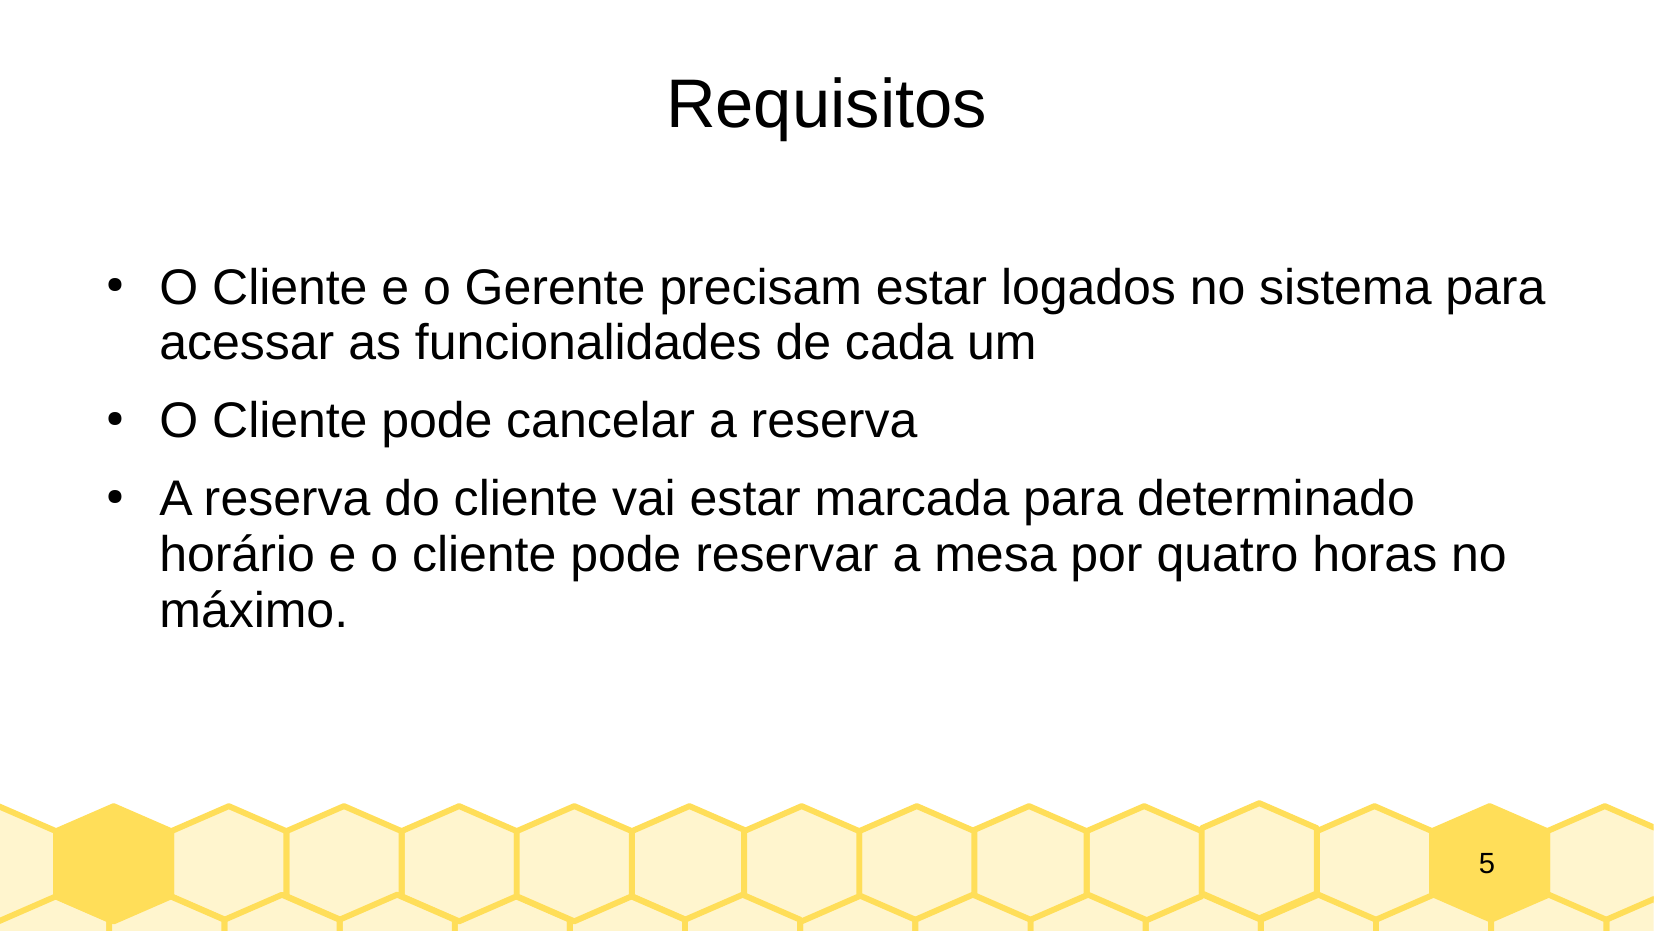

# Requisitos
O Cliente e o Gerente precisam estar logados no sistema para acessar as funcionalidades de cada um
O Cliente pode cancelar a reserva
A reserva do cliente vai estar marcada para determinado horário e o cliente pode reservar a mesa por quatro horas no máximo.